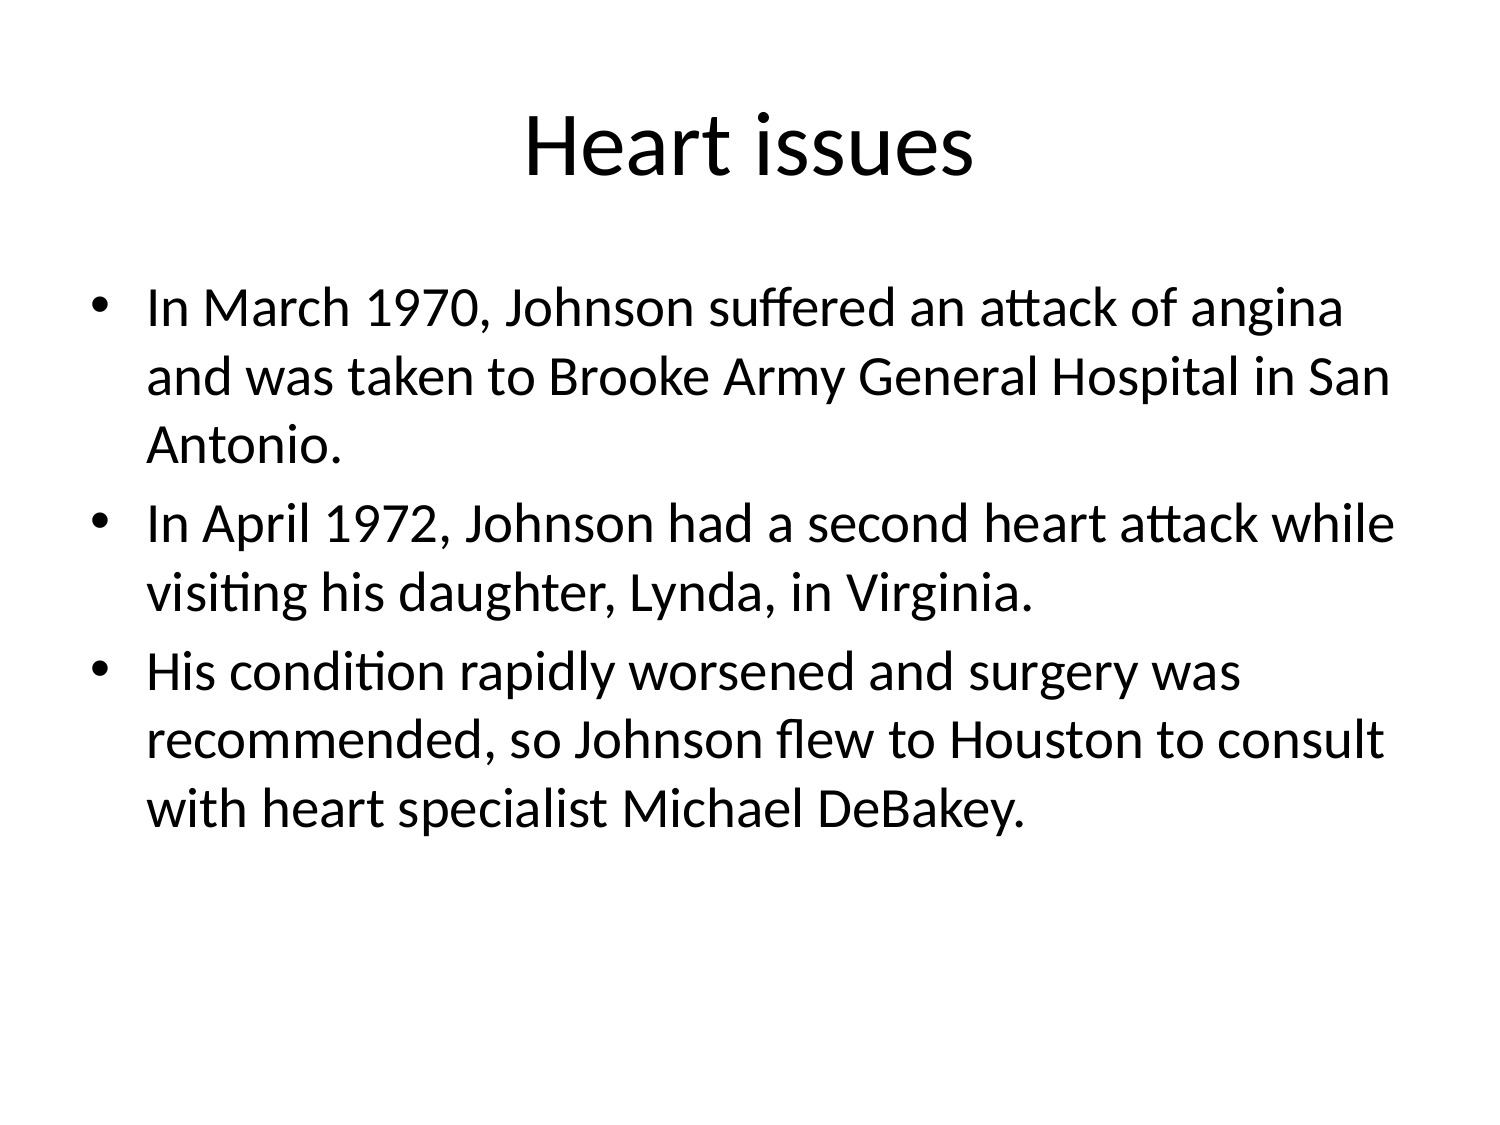

# Heart issues
In March 1970, Johnson suffered an attack of angina and was taken to Brooke Army General Hospital in San Antonio.
In April 1972, Johnson had a second heart attack while visiting his daughter, Lynda, in Virginia.
His condition rapidly worsened and surgery was recommended, so Johnson flew to Houston to consult with heart specialist Michael DeBakey.